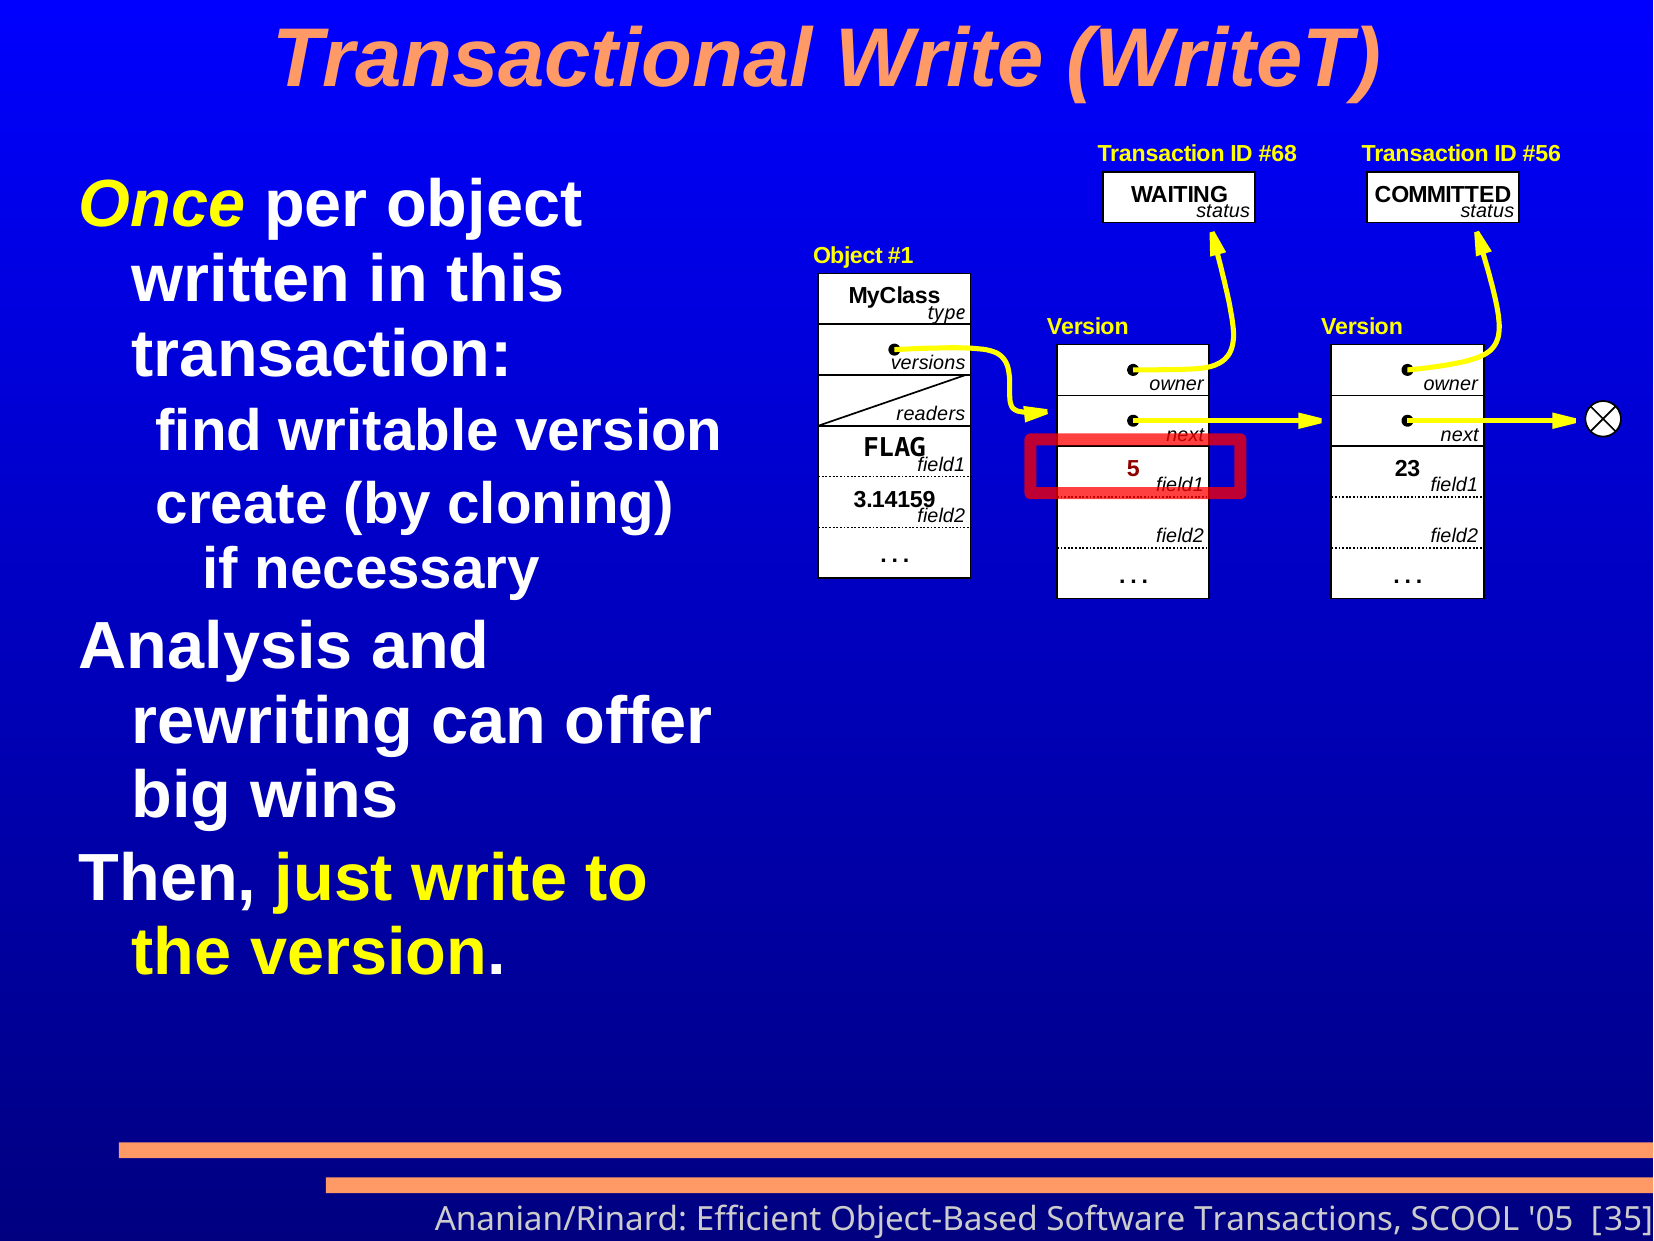

# Transactional Write (WriteT)
Once per object written in this transaction:
find writable version
create (by cloning) if necessary
Analysis and rewriting can offer big wins
Then, just write to the version.